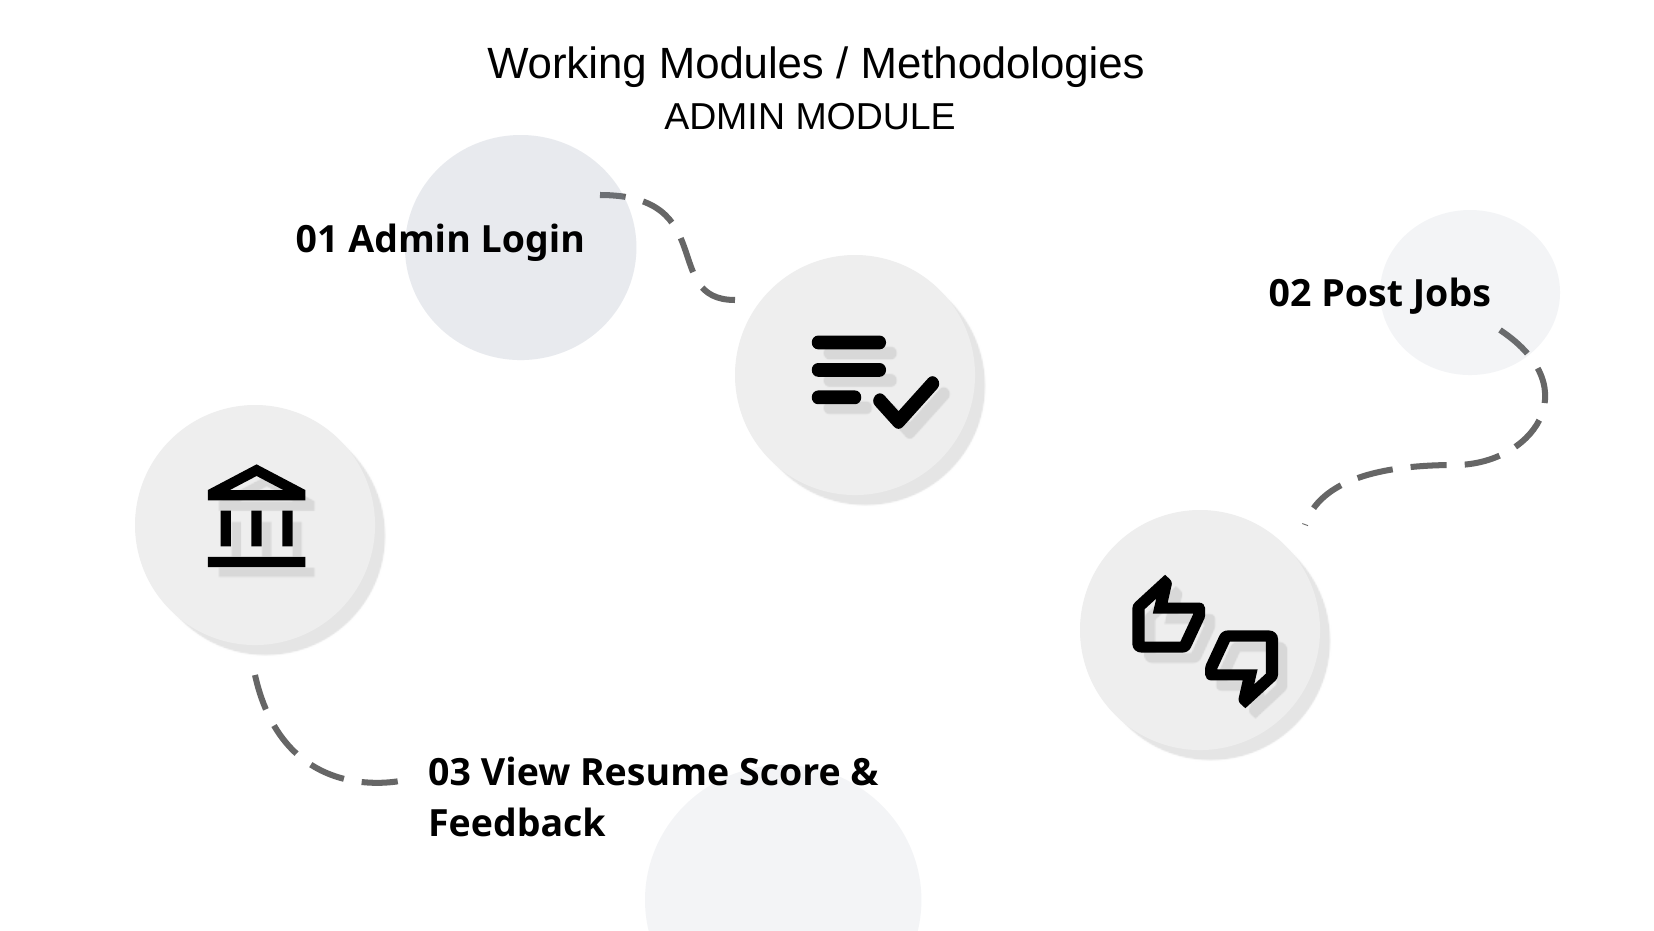

Working Modules / Methodologies
ADMIN MODULE
01 Admin Login
02 Post Jobs
03 View Resume Score & Feedback